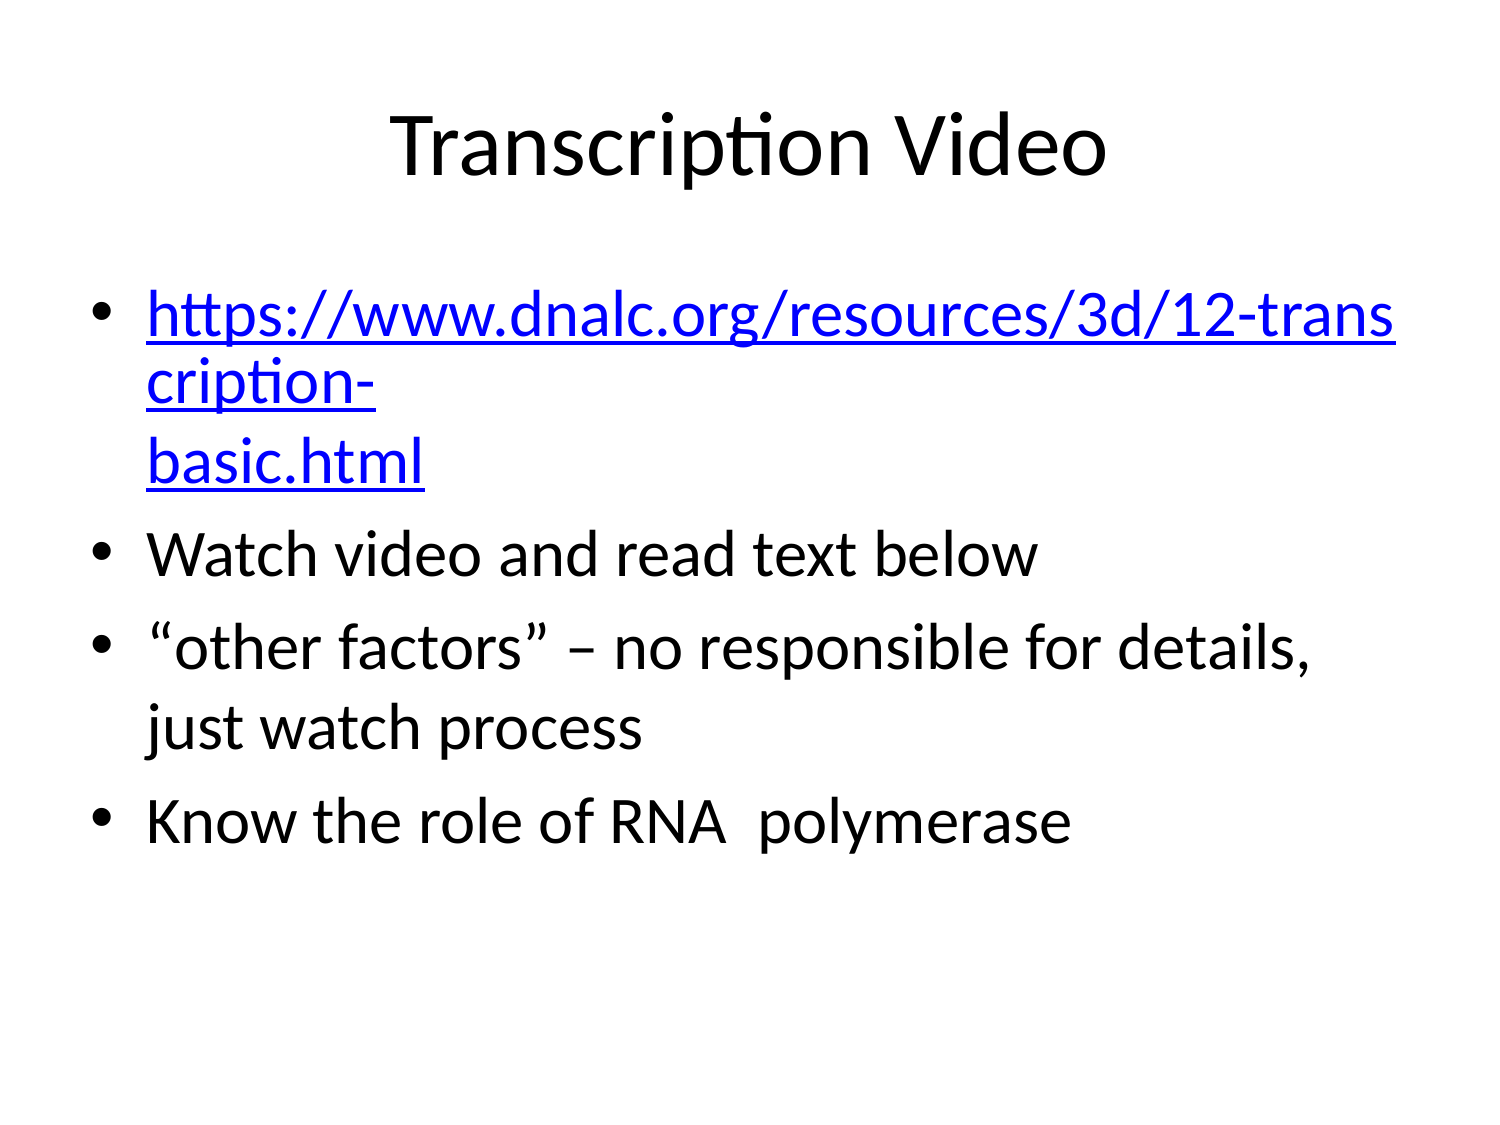

# Transcription Video
https://www.dnalc.org/resources/3d/12-transcription-basic.html
Watch video and read text below
“other factors” – no responsible for details, just watch process
Know the role of RNA polymerase